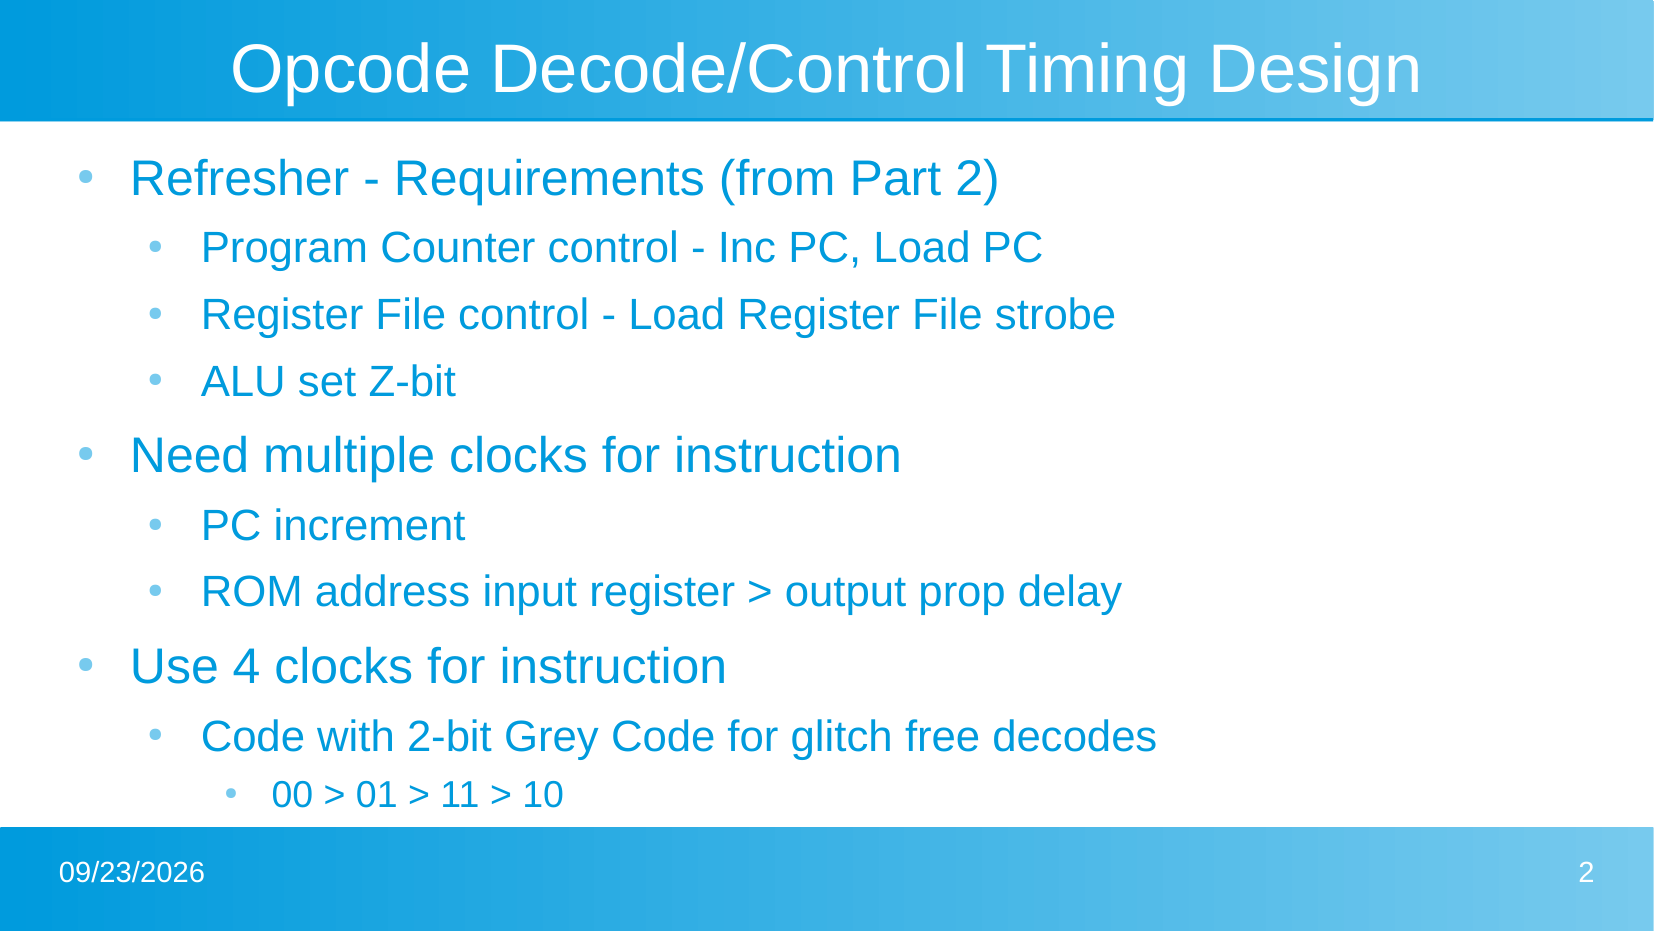

# Opcode Decode/Control Timing Design
Refresher - Requirements (from Part 2)
Program Counter control - Inc PC, Load PC
Register File control - Load Register File strobe
ALU set Z-bit
Need multiple clocks for instruction
PC increment
ROM address input register > output prop delay
Use 4 clocks for instruction
Code with 2-bit Grey Code for glitch free decodes
00 > 01 > 11 > 10
2